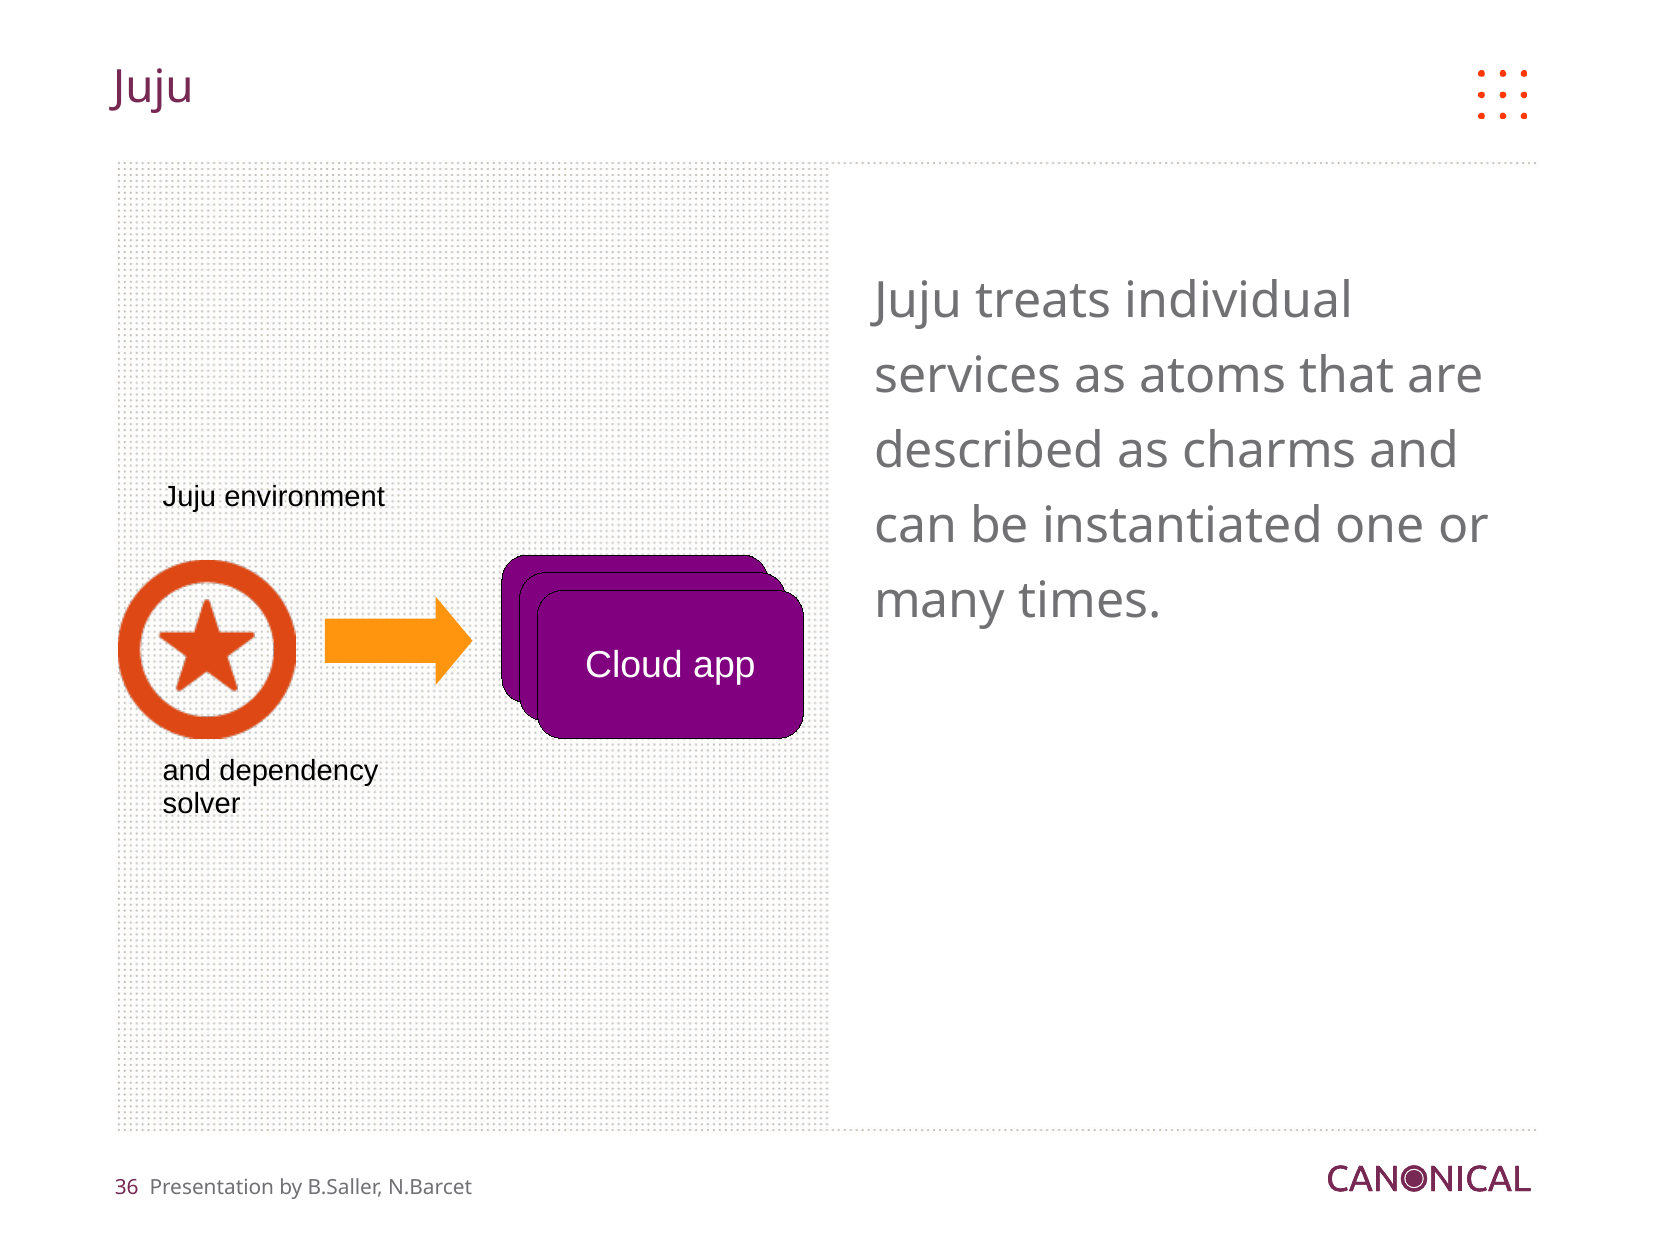

# Juju
Juju treats individual services as atoms that are described as charms and can be instantiated one or many times.
Juju environment
Cloud app
Cloud app
Cloud app
and dependency solver